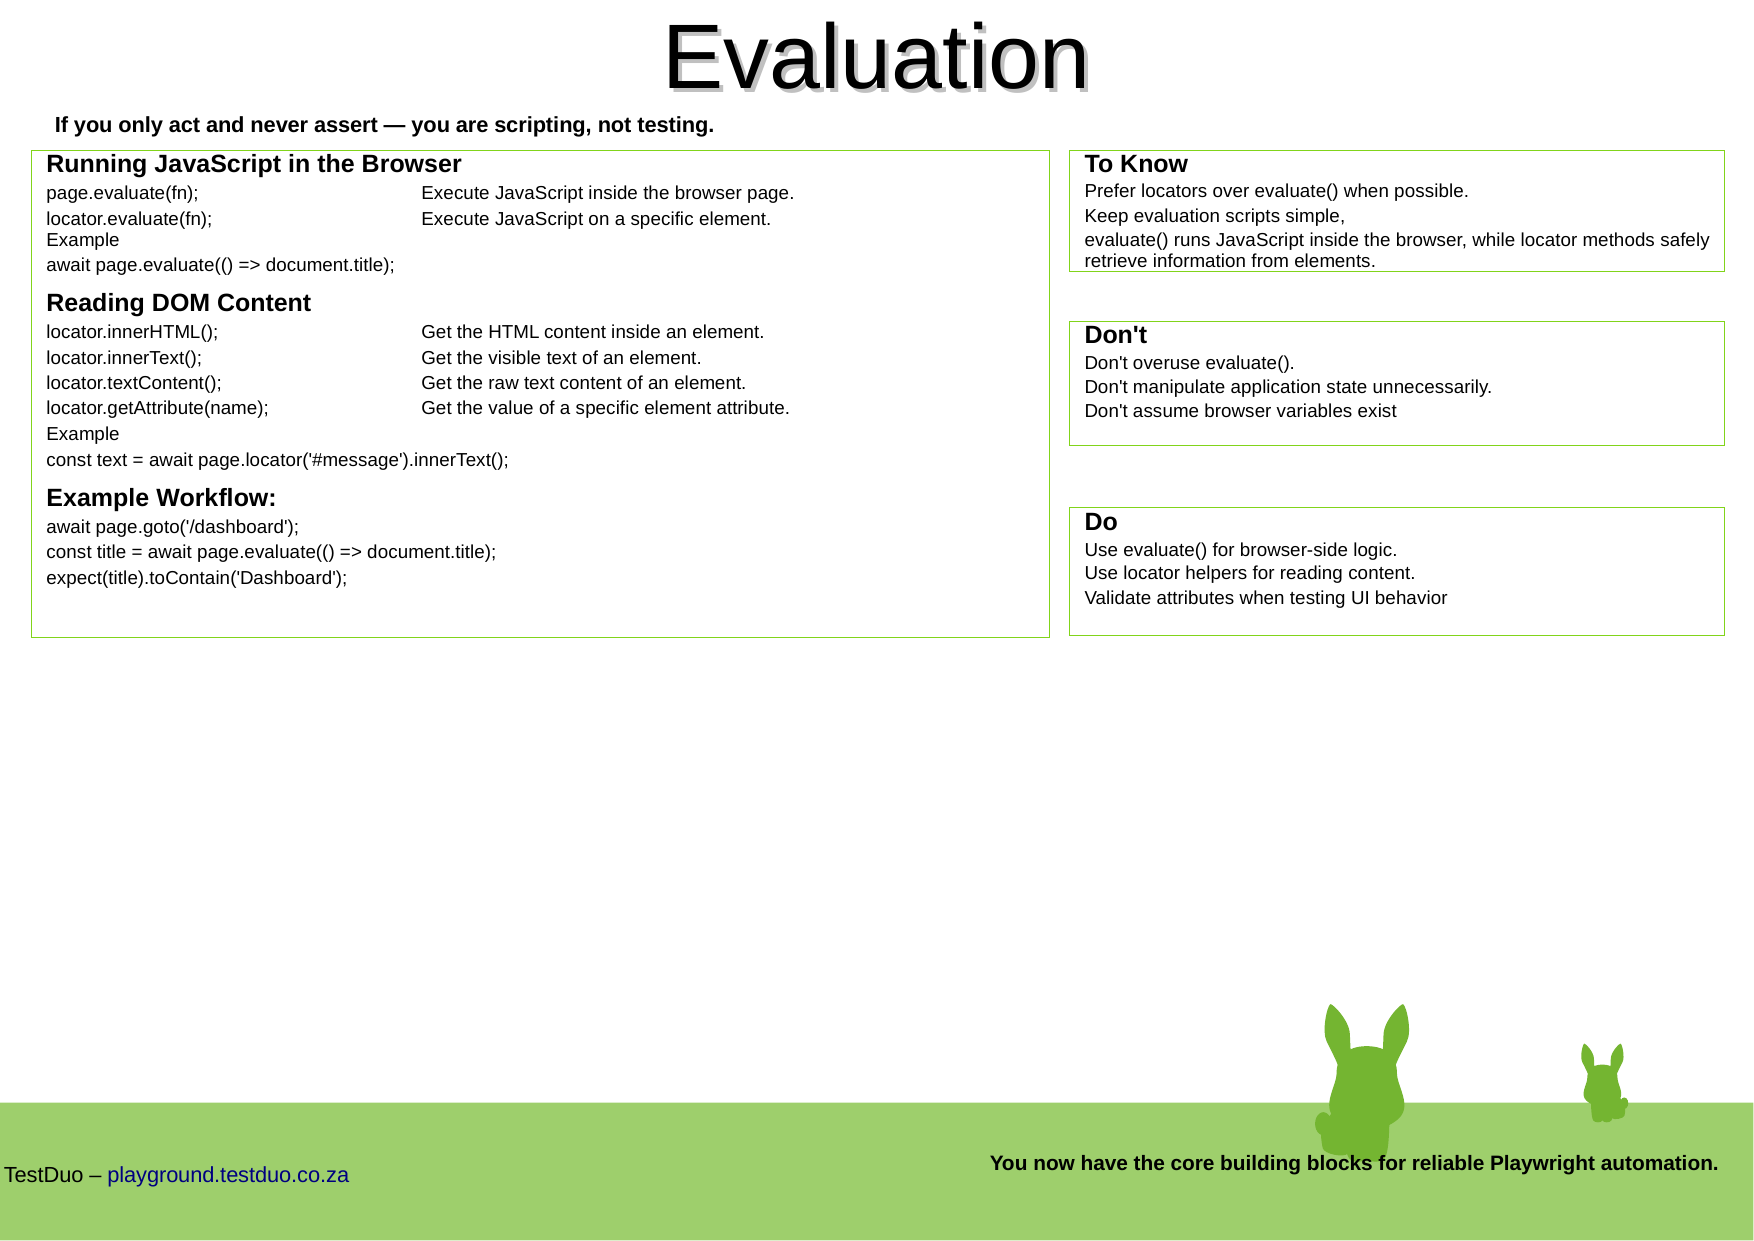

Evaluation
If you only act and never assert — you are scripting, not testing.
Running JavaScript in the Browser
page.evaluate(fn); 		Execute JavaScript inside the browser page.
locator.evaluate(fn); 		Execute JavaScript on a specific element.
Example
await page.evaluate(() => document.title);
Reading DOM Content
locator.innerHTML(); 		Get the HTML content inside an element.
locator.innerText(); 		Get the visible text of an element.
locator.textContent(); 		Get the raw text content of an element.
locator.getAttribute(name); 		Get the value of a specific element attribute.
Example
const text = await page.locator('#message').innerText();
Example Workflow:
await page.goto('/dashboard');
const title = await page.evaluate(() => document.title);
expect(title).toContain('Dashboard');
To Know
Prefer locators over evaluate() when possible.
Keep evaluation scripts simple,
evaluate() runs JavaScript inside the browser, while locator methods safely retrieve information from elements.
Don't
Don't overuse evaluate().
Don't manipulate application state unnecessarily.
Don't assume browser variables exist
Do
Use evaluate() for browser-side logic.
Use locator helpers for reading content.
Validate attributes when testing UI behavior
You now have the core building blocks for reliable Playwright automation.
# TestDuo – playground.testduo.co.za